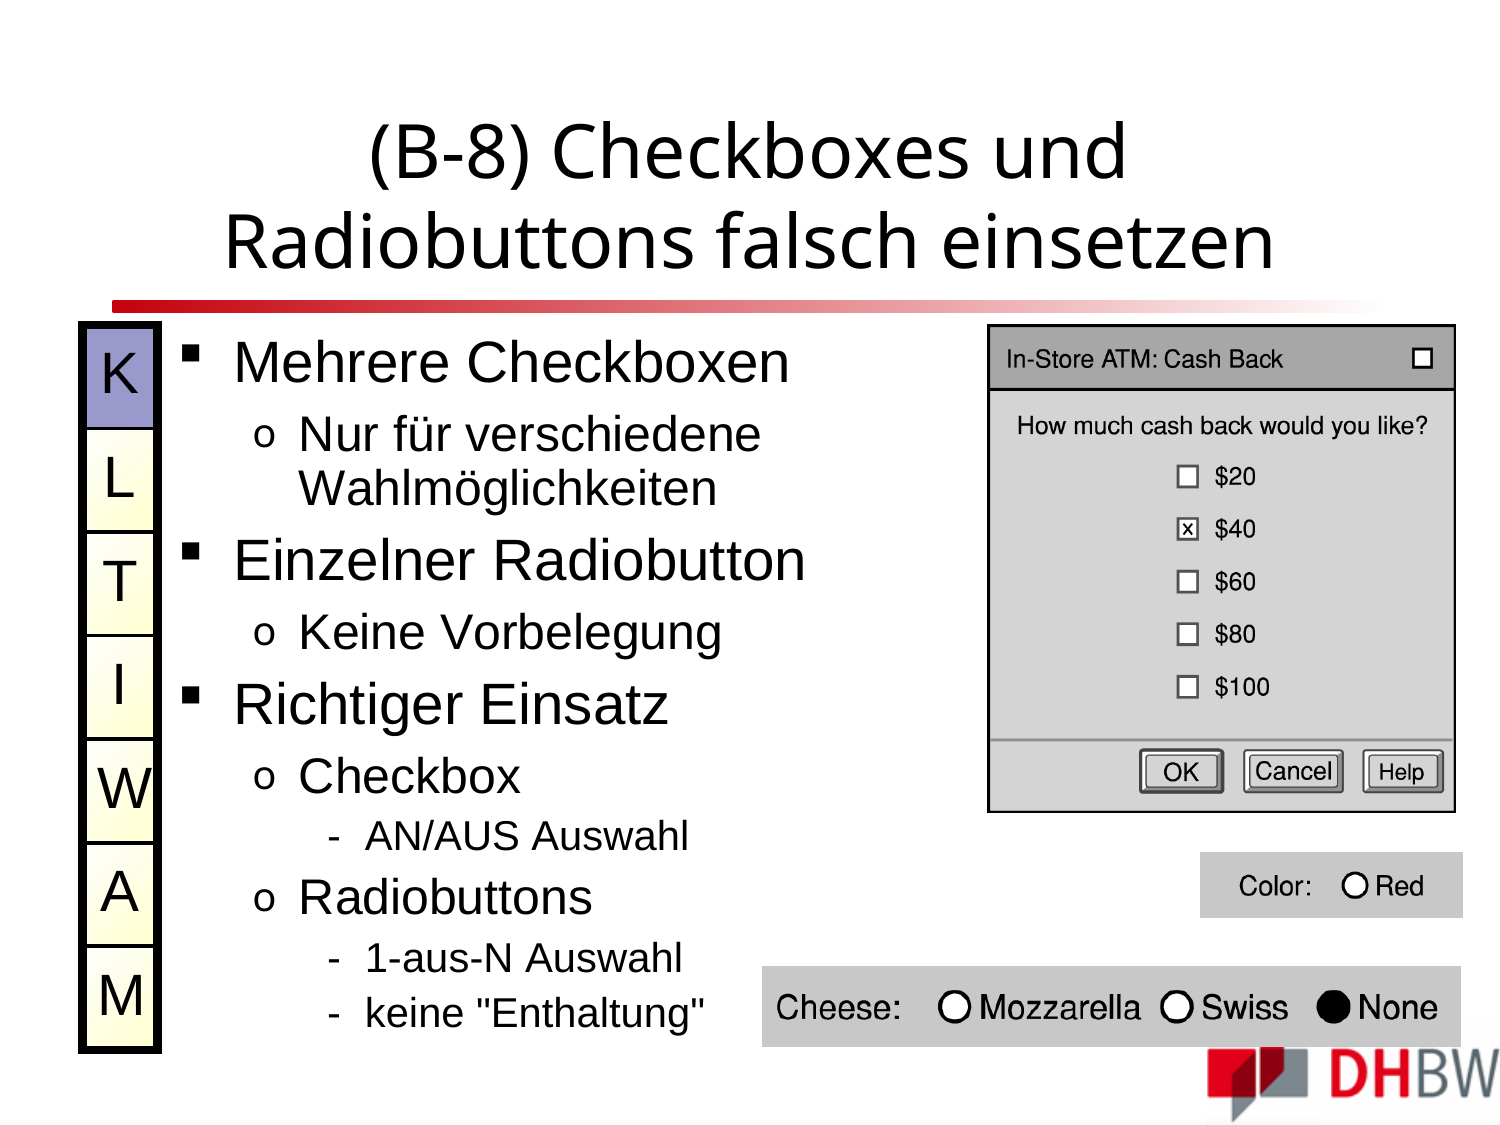

# (B-8) Checkboxes und Radiobuttons falsch einsetzen
| K |
| --- |
| L |
| T |
| I |
| W |
| A |
| M |
Mehrere Checkboxen
Nur für verschiedene Wahlmöglichkeiten
Einzelner Radiobutton
Keine Vorbelegung
Richtiger Einsatz
Checkbox
AN/AUS Auswahl
Radiobuttons
1-aus-N Auswahl
keine "Enthaltung"